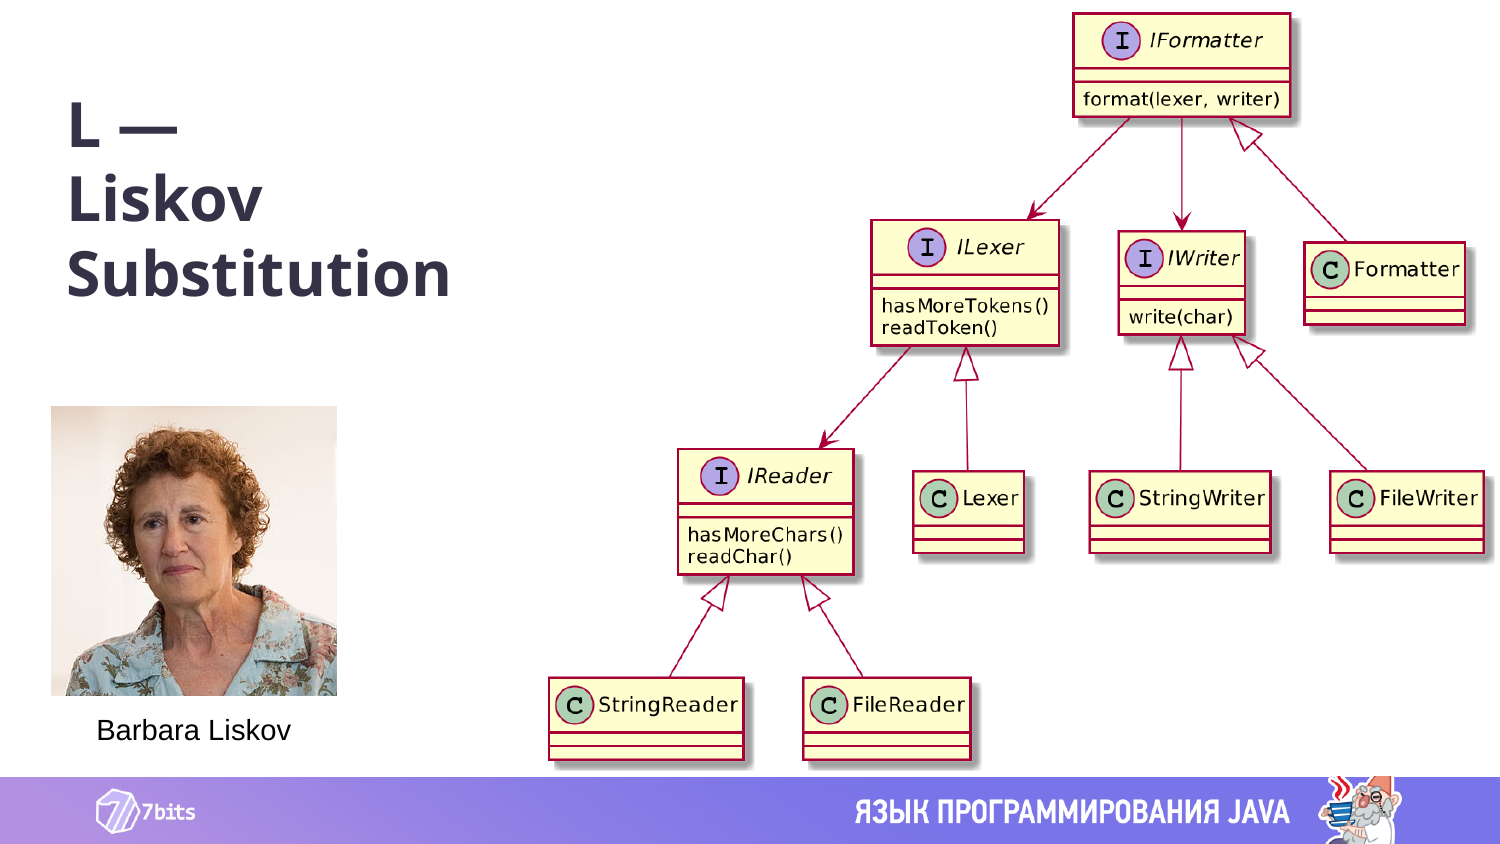

# L — Liskov Substitution
Barbara Liskov